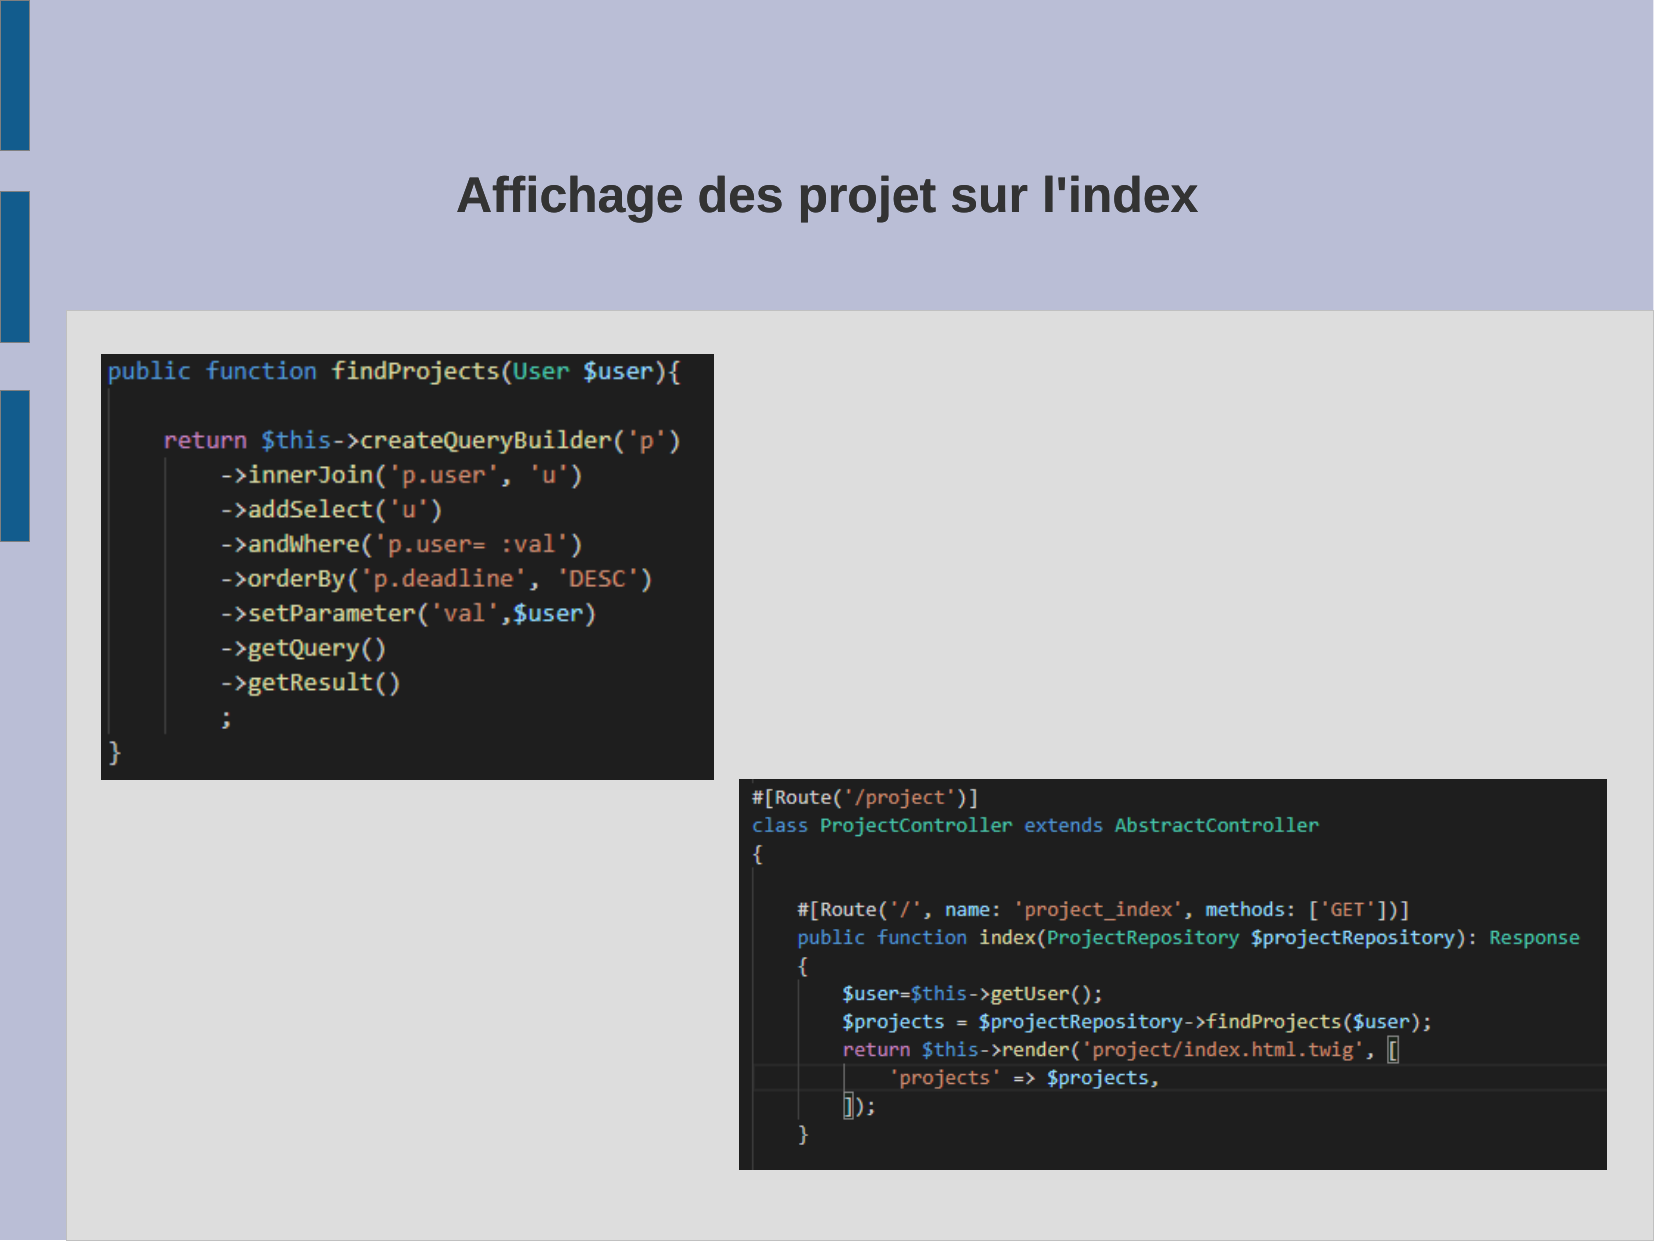

# Affichage des projet sur l'index
Affichage des projet sur l'index